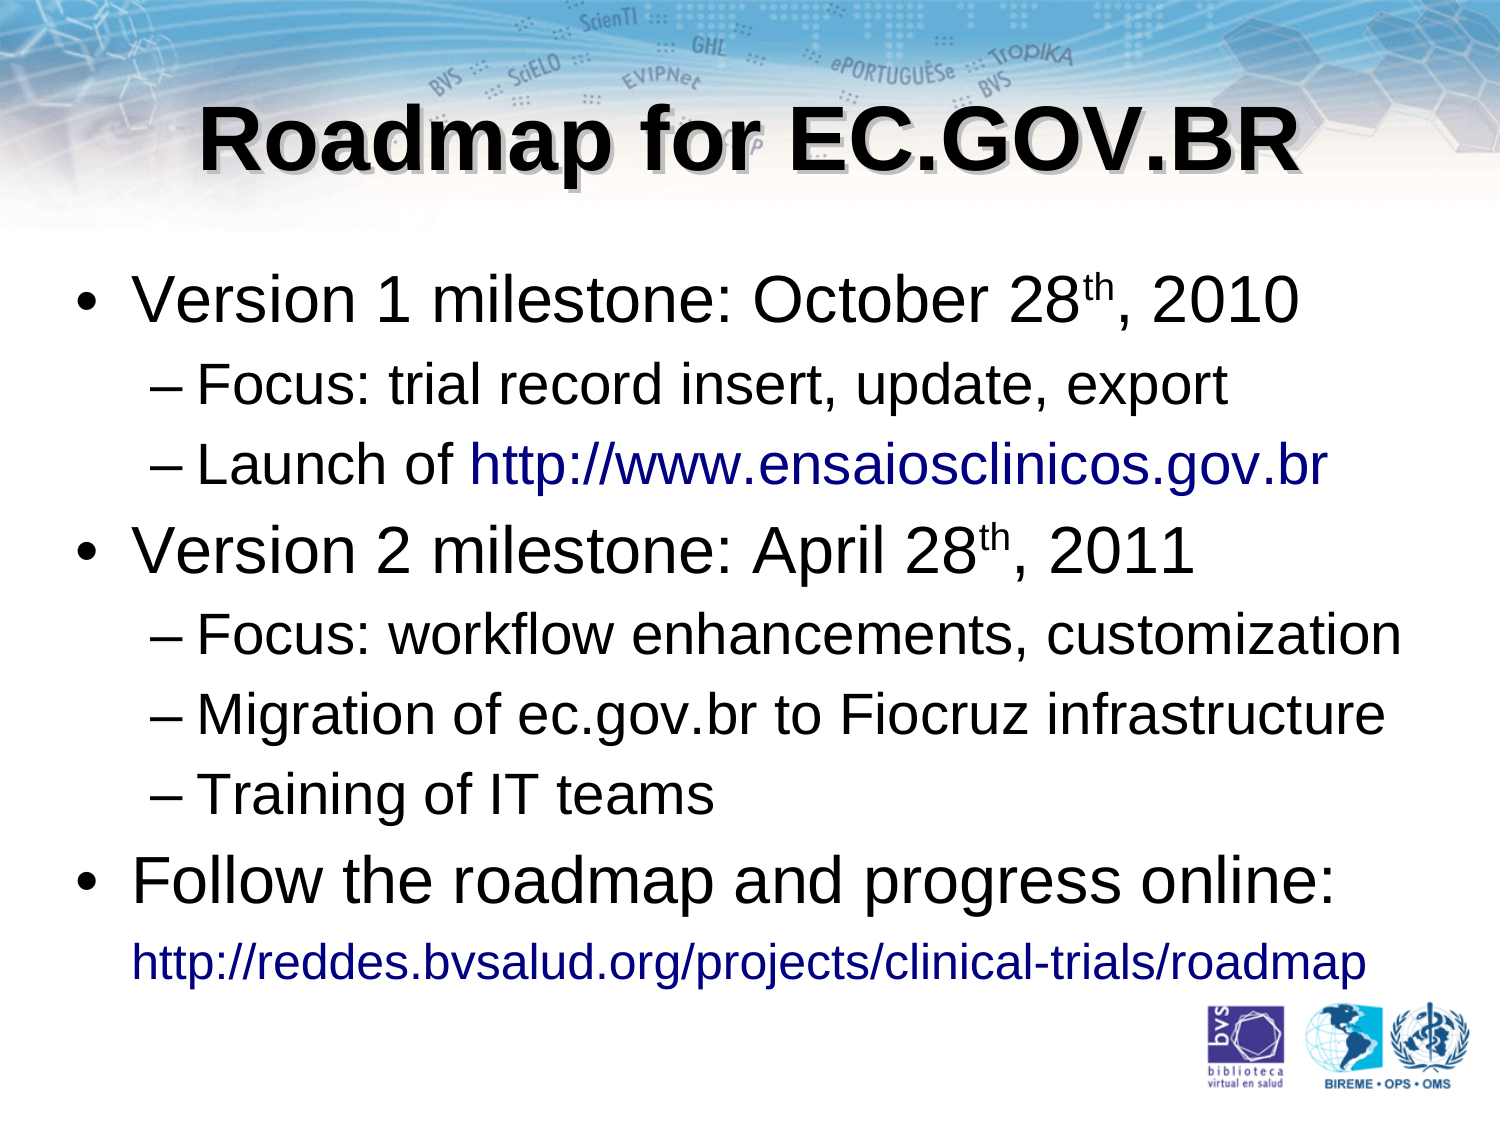

# Roadmap for EC.GOV.BR
Version 1 milestone: October 28th, 2010
Focus: trial record insert, update, export
Launch of http://www.ensaiosclinicos.gov.br
Version 2 milestone: April 28th, 2011
Focus: workflow enhancements, customization
Migration of ec.gov.br to Fiocruz infrastructure
Training of IT teams
Follow the roadmap and progress online:
http://reddes.bvsalud.org/projects/clinical-trials/roadmap